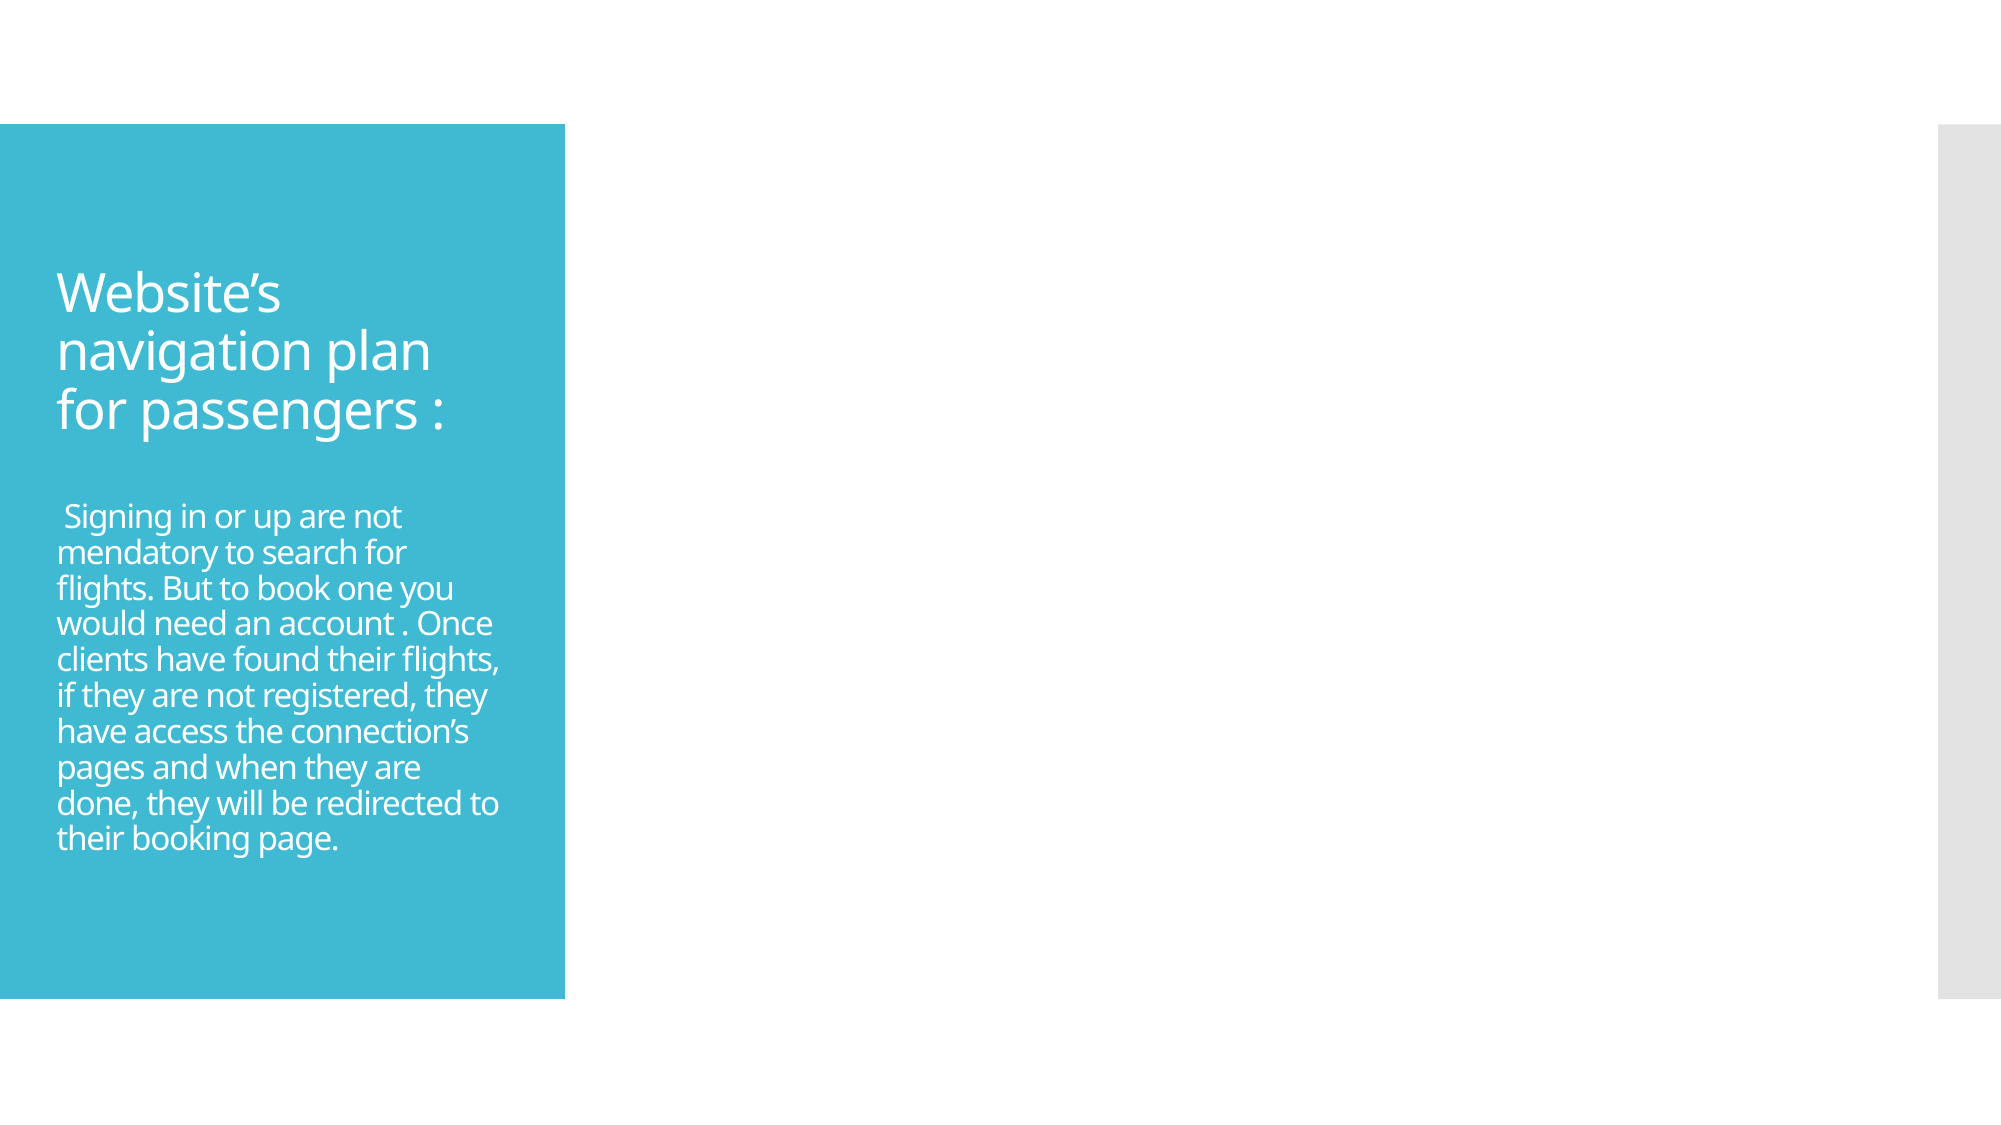

# Website’s navigation plan for passengers : Signing in or up are not mendatory to search for flights. But to book one you would need an account . Once clients have found their flights, if they are not registered, they have access the connection’s pages and when they are done, they will be redirected to their booking page.